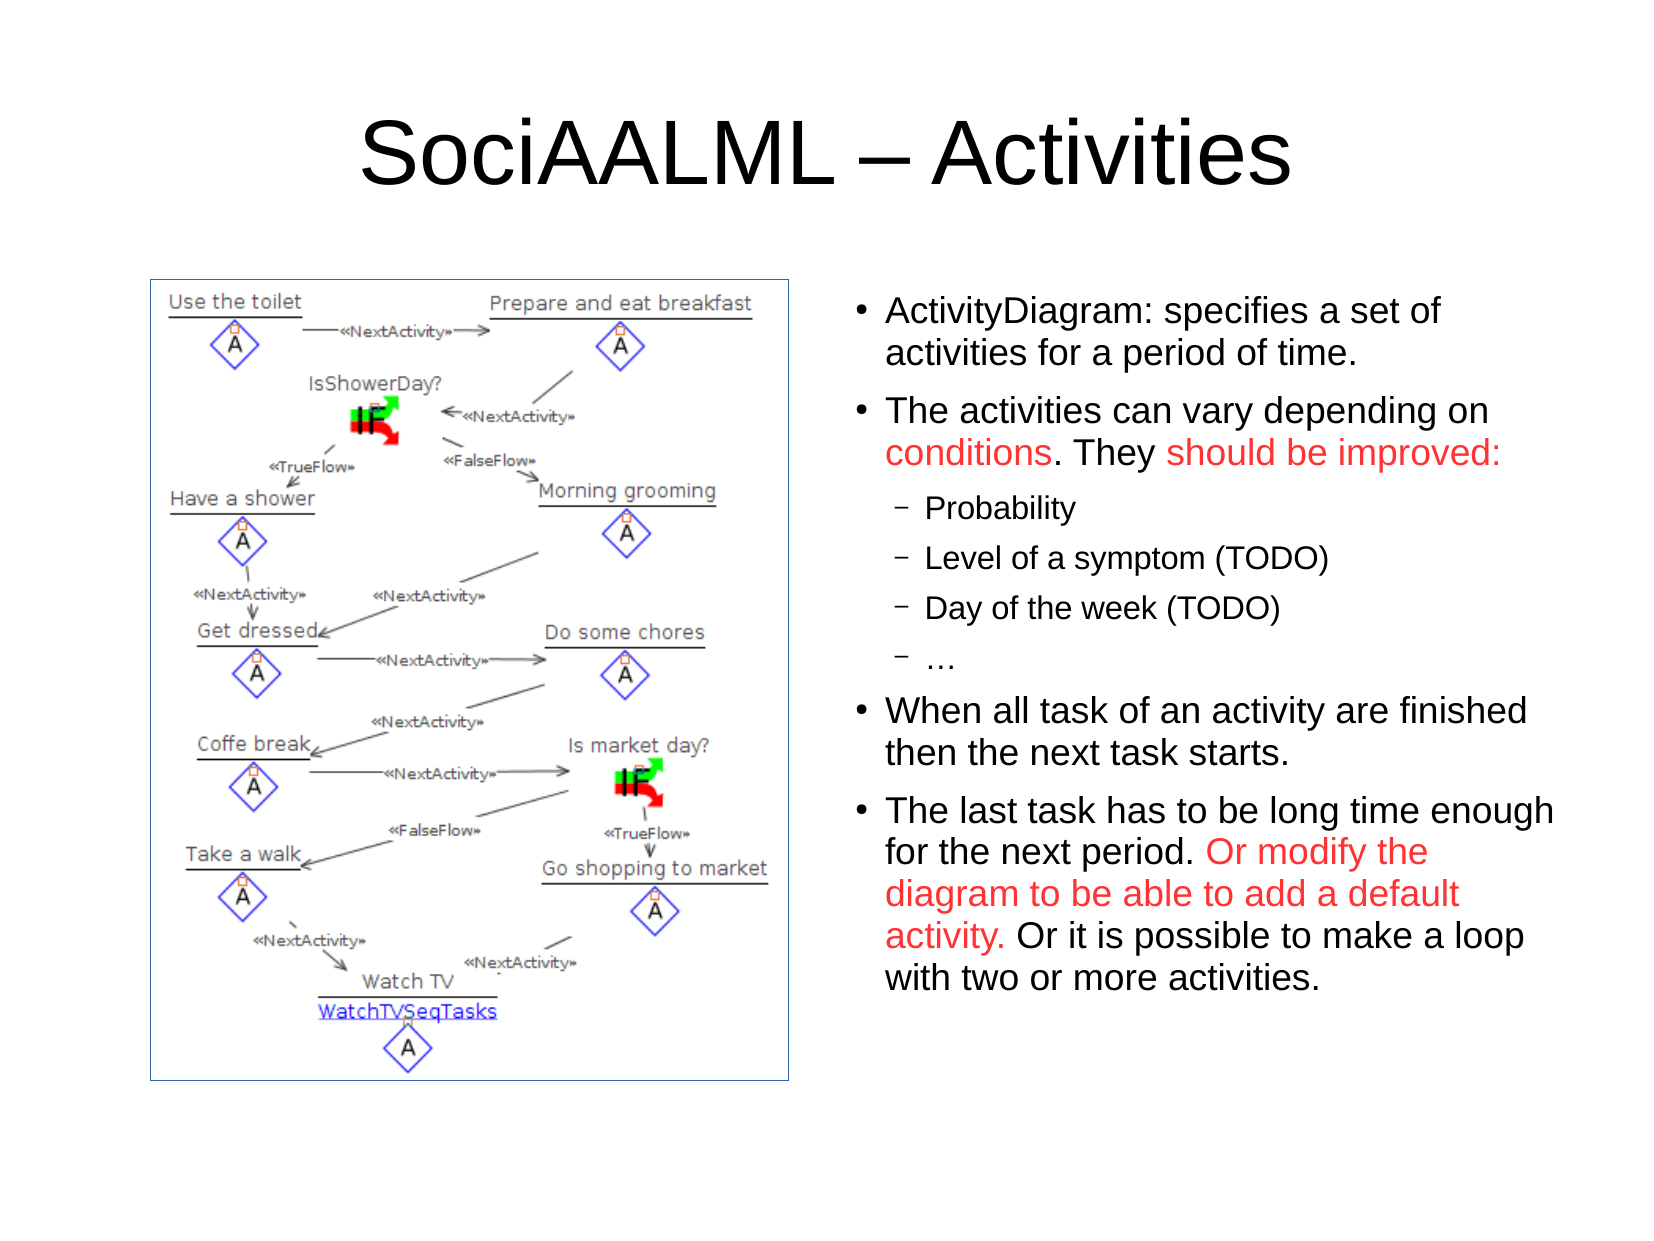

# SociAALML – Activities
ActivityDiagram: specifies a set of activities for a period of time.
The activities can vary depending on conditions. They should be improved:
Probability
Level of a symptom (TODO)
Day of the week (TODO)
…
When all task of an activity are finished then the next task starts.
The last task has to be long time enough for the next period. Or modify the diagram to be able to add a default activity. Or it is possible to make a loop with two or more activities.